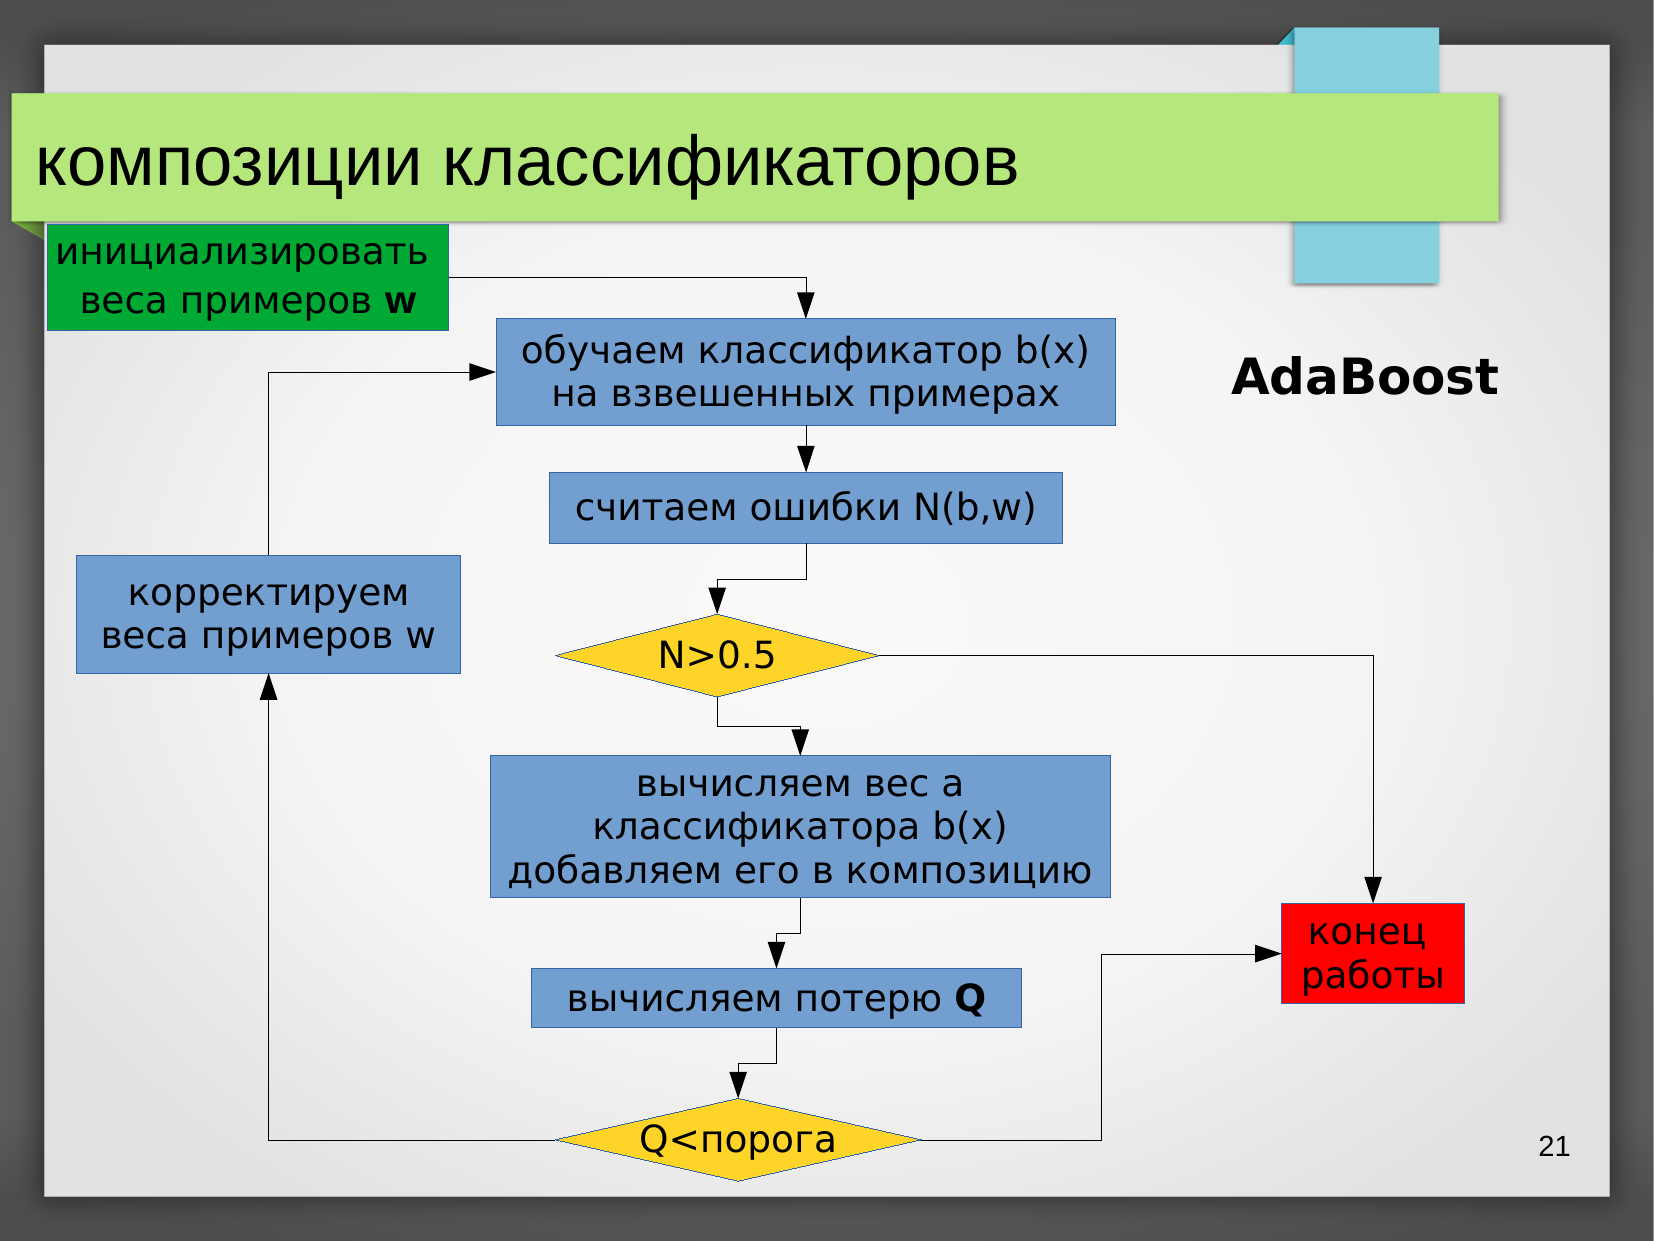

# композиции классификаторов
инициализировать
веса примеров w
обучаем классификатор b(x)
на взвешенных примерах
AdaBoost
считаем ошибки N(b,w)
корректируем
веса примеров w
N>0.5
вычисляем вес a
классификатора b(x)
добавляем его в композицию
конец
работы
вычисляем потерю Q
Q<порога
21